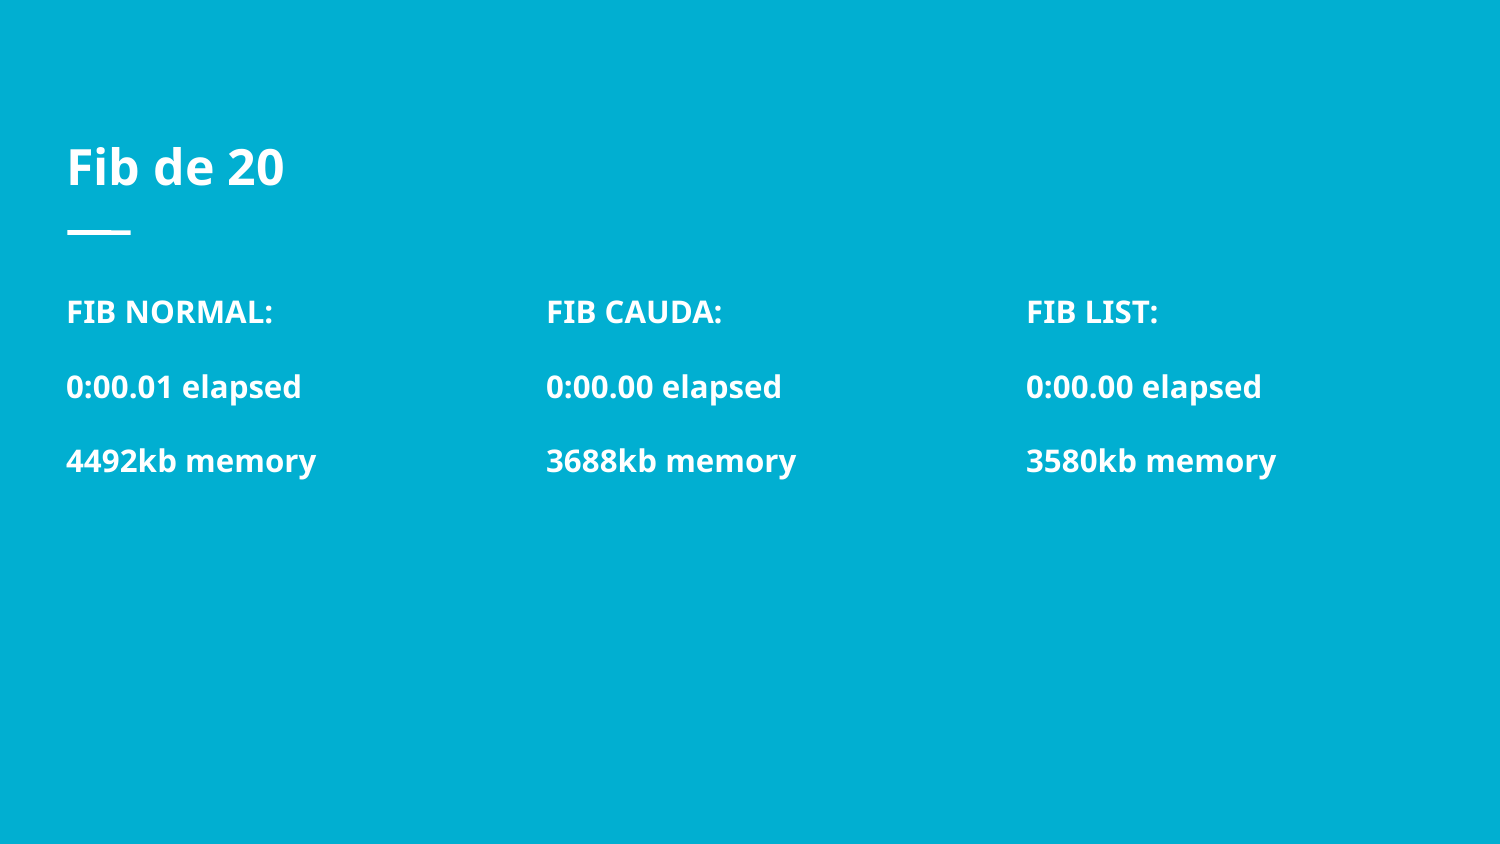

# Fib de 20
FIB NORMAL:
0:00.01 elapsed
4492kb memory
FIB CAUDA:
0:00.00 elapsed
3688kb memory
FIB LIST:
0:00.00 elapsed
3580kb memory